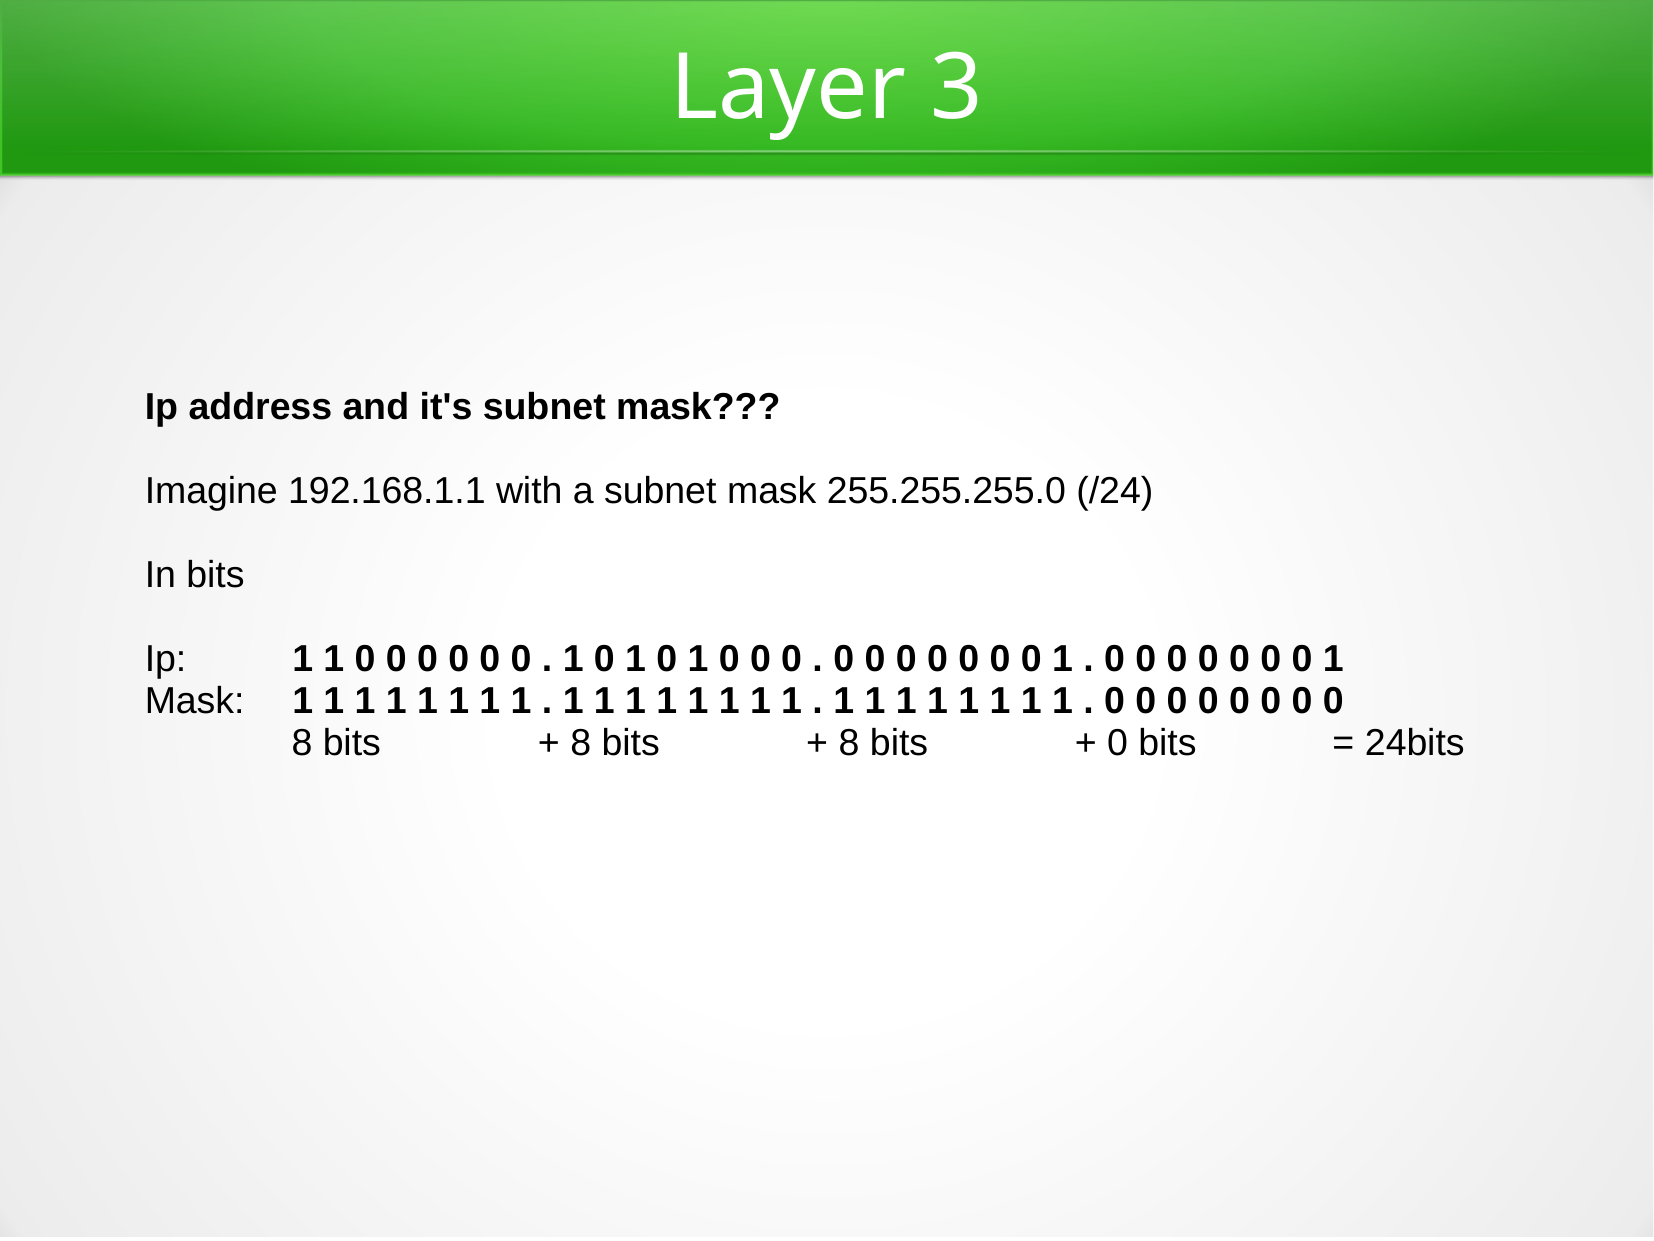

# Layer 3
Ip address and it's subnet mask???
Imagine 192.168.1.1 with a subnet mask 255.255.255.0 (/24)
In bits
Ip:		1 1 0 0 0 0 0 0 . 1 0 1 0 1 0 0 0 . 0 0 0 0 0 0 0 1 . 0 0 0 0 0 0 0 1
Mask:	1 1 1 1 1 1 1 1 . 1 1 1 1 1 1 1 1 . 1 1 1 1 1 1 1 1 . 0 0 0 0 0 0 0 0
 8 bits + 8 bits + 8 bits + 0 bits = 24bits